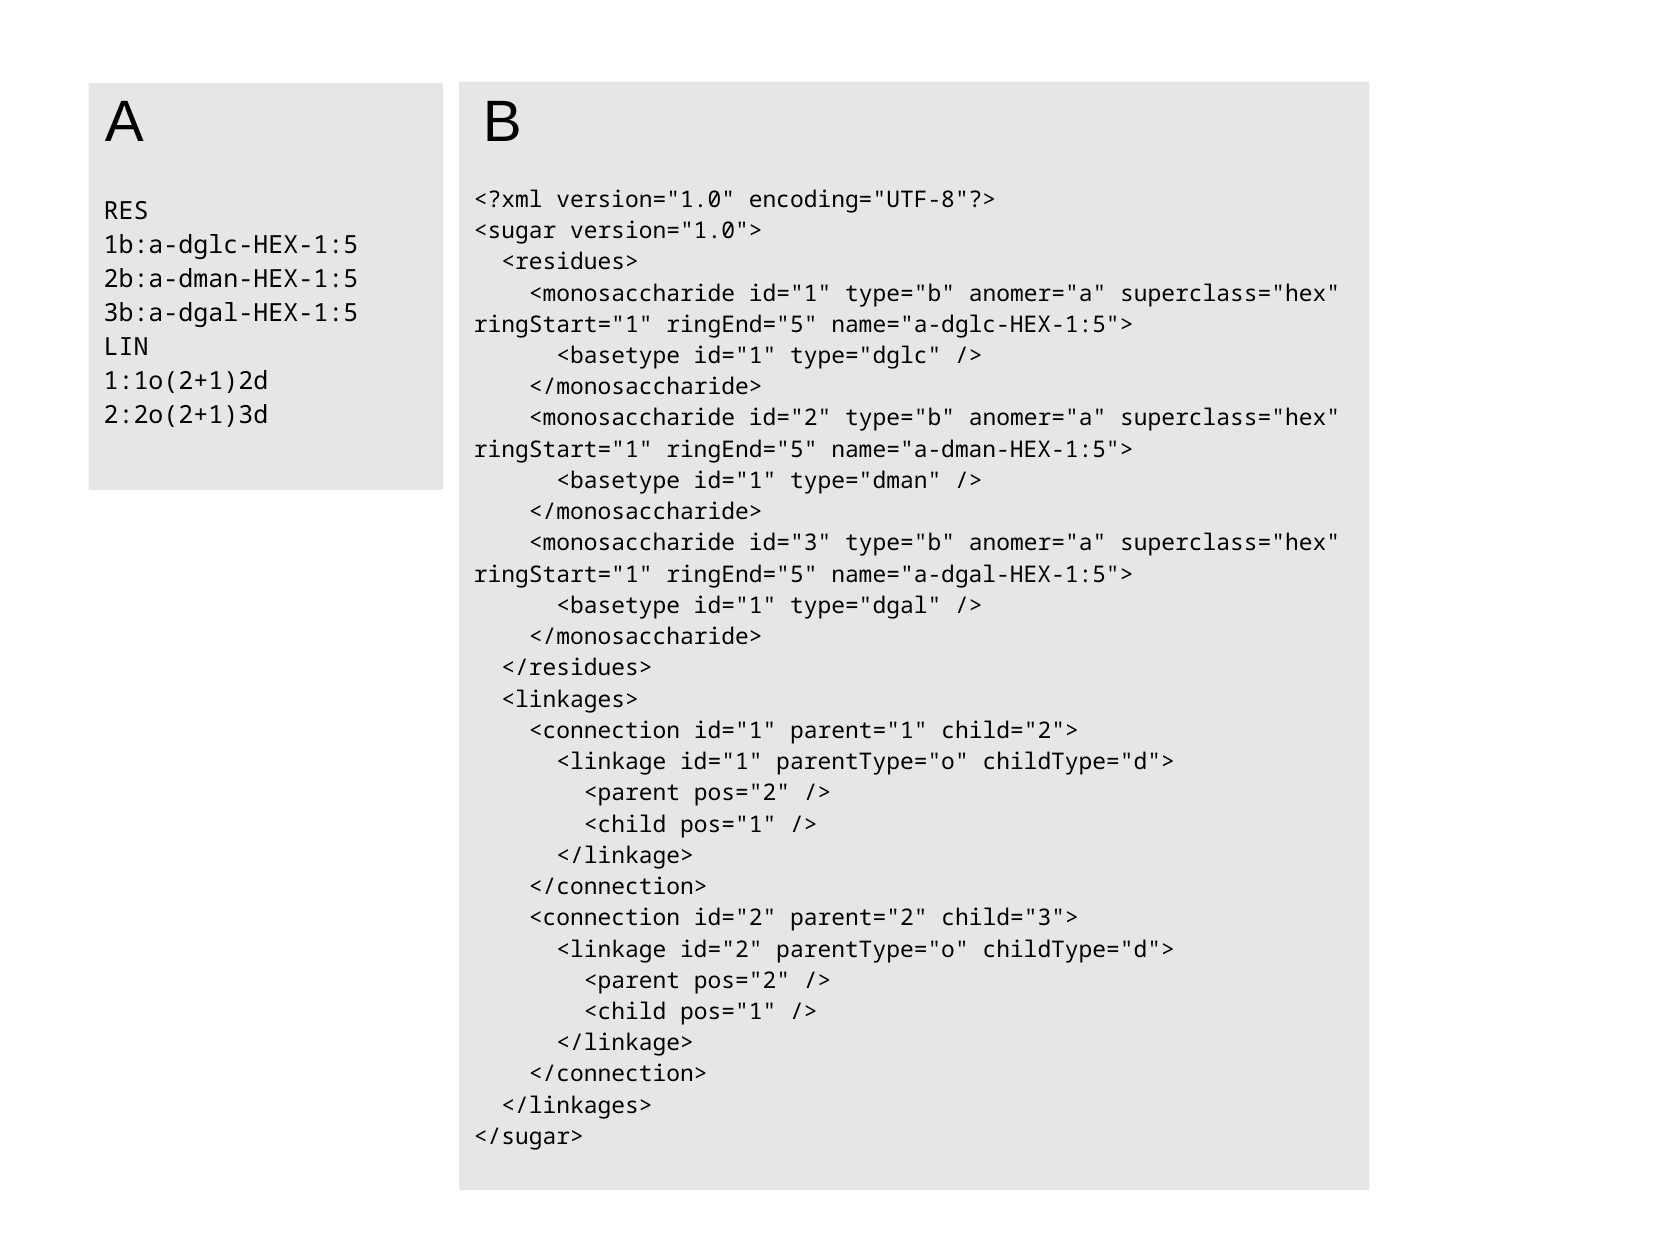

A
B
<?xml version="1.0" encoding="UTF-8"?>
<sugar version="1.0">
 <residues>
 <monosaccharide id="1" type="b" anomer="a" superclass="hex" ringStart="1" ringEnd="5" name="a-dglc-HEX-1:5">
 <basetype id="1" type="dglc" />
 </monosaccharide>
 <monosaccharide id="2" type="b" anomer="a" superclass="hex" ringStart="1" ringEnd="5" name="a-dman-HEX-1:5">
 <basetype id="1" type="dman" />
 </monosaccharide>
 <monosaccharide id="3" type="b" anomer="a" superclass="hex" ringStart="1" ringEnd="5" name="a-dgal-HEX-1:5">
 <basetype id="1" type="dgal" />
 </monosaccharide>
 </residues>
 <linkages>
 <connection id="1" parent="1" child="2">
 <linkage id="1" parentType="o" childType="d">
 <parent pos="2" />
 <child pos="1" />
 </linkage>
 </connection>
 <connection id="2" parent="2" child="3">
 <linkage id="2" parentType="o" childType="d">
 <parent pos="2" />
 <child pos="1" />
 </linkage>
 </connection>
 </linkages>
</sugar>
RES
1b:a-dglc-HEX-1:5
2b:a-dman-HEX-1:5
3b:a-dgal-HEX-1:5
LIN
1:1o(2+1)2d
2:2o(2+1)3d